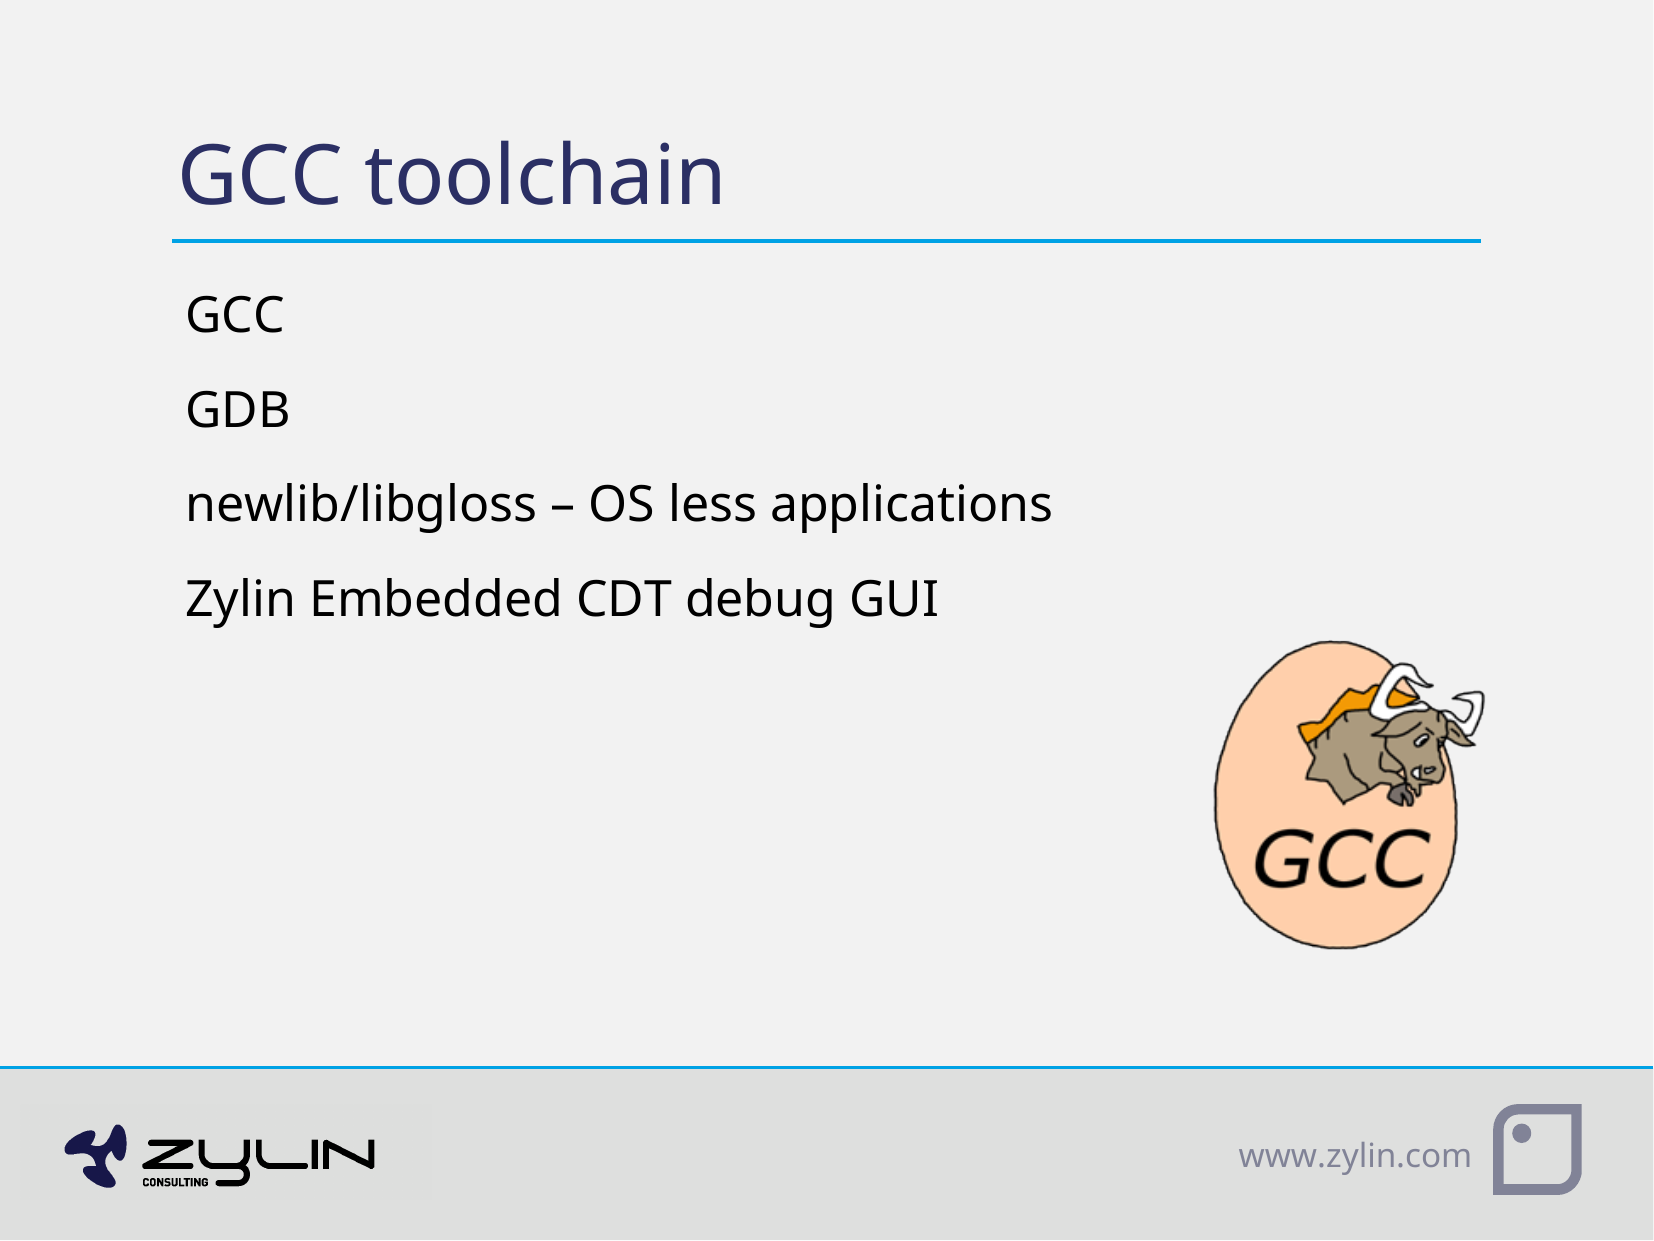

# GCC toolchain
GCC
GDB
newlib/libgloss – OS less applications
Zylin Embedded CDT debug GUI